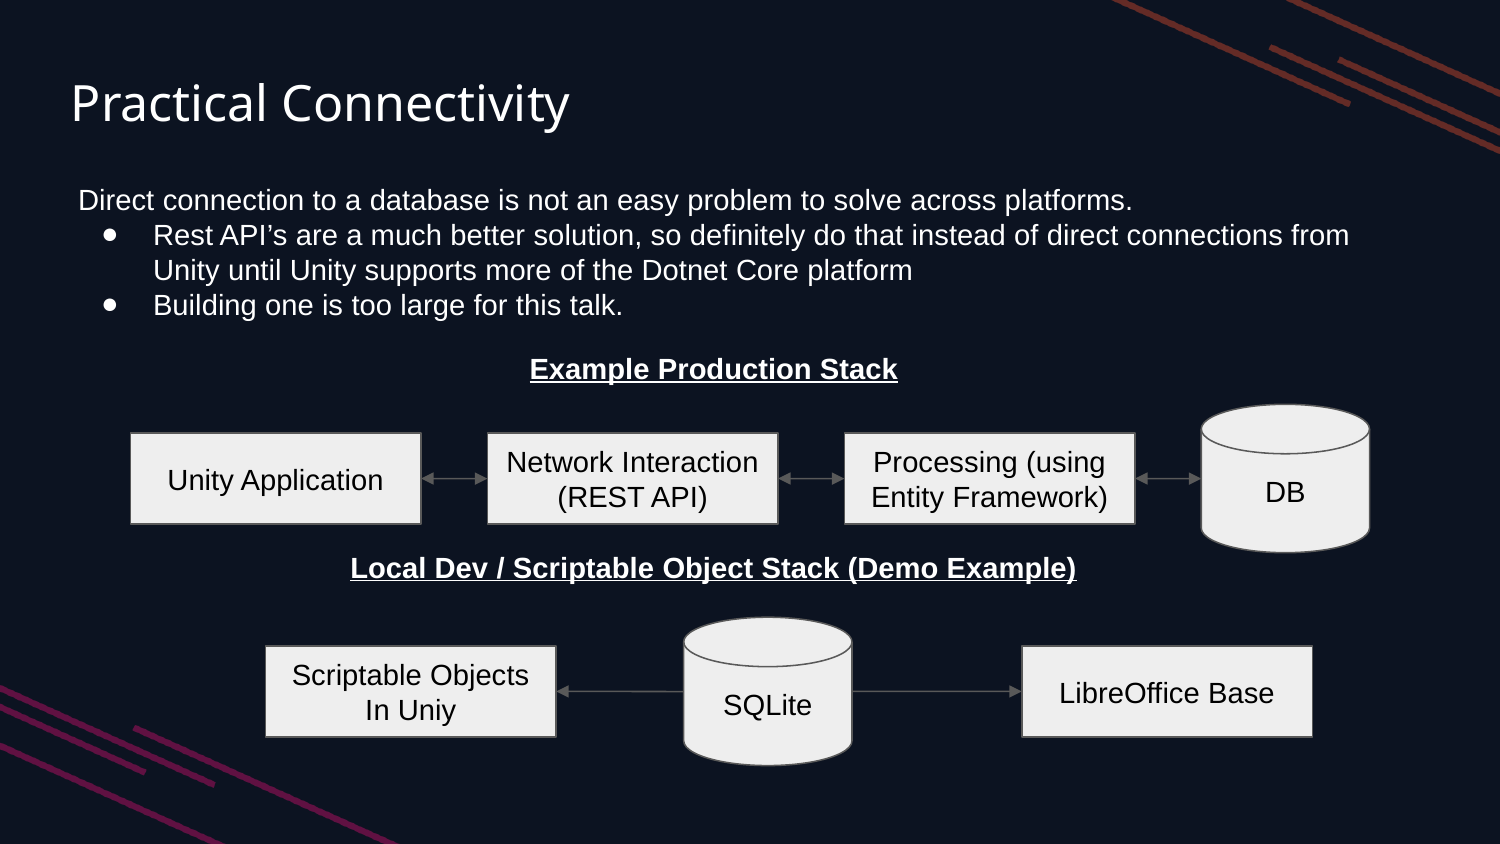

Practical Connectivity
Direct connection to a database is not an easy problem to solve across platforms.
Rest API’s are a much better solution, so definitely do that instead of direct connections from Unity until Unity supports more of the Dotnet Core platform
Building one is too large for this talk.
Example Production Stack
DB
Unity Application
Network Interaction (REST API)
Processing (using Entity Framework)
Local Dev / Scriptable Object Stack (Demo Example)
SQLite
Scriptable Objects In Uniy
LibreOffice Base